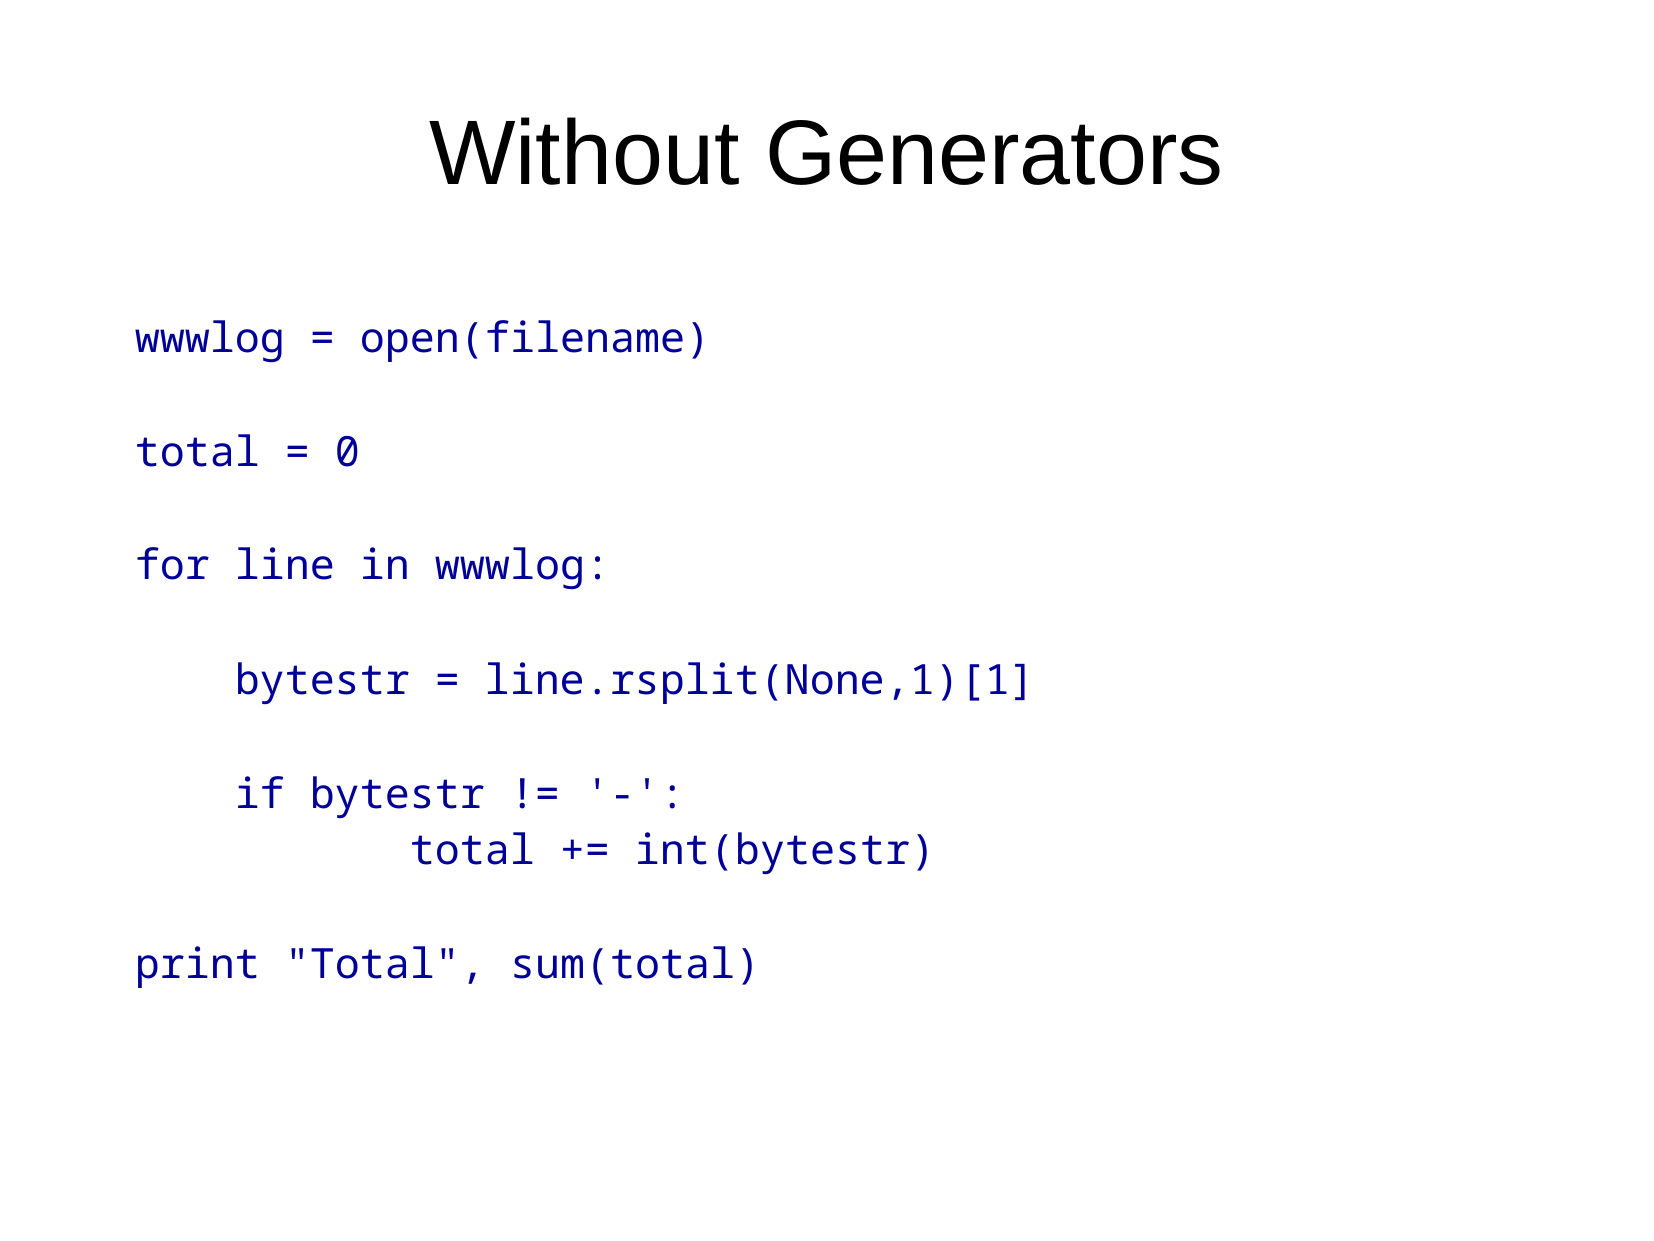

# Without Generators
wwwlog = open(filename)
total = 0
for line in wwwlog:
 bytestr = line.rsplit(None,1)[1]
 if bytestr != '-':
 total += int(bytestr)
print "Total", sum(total)